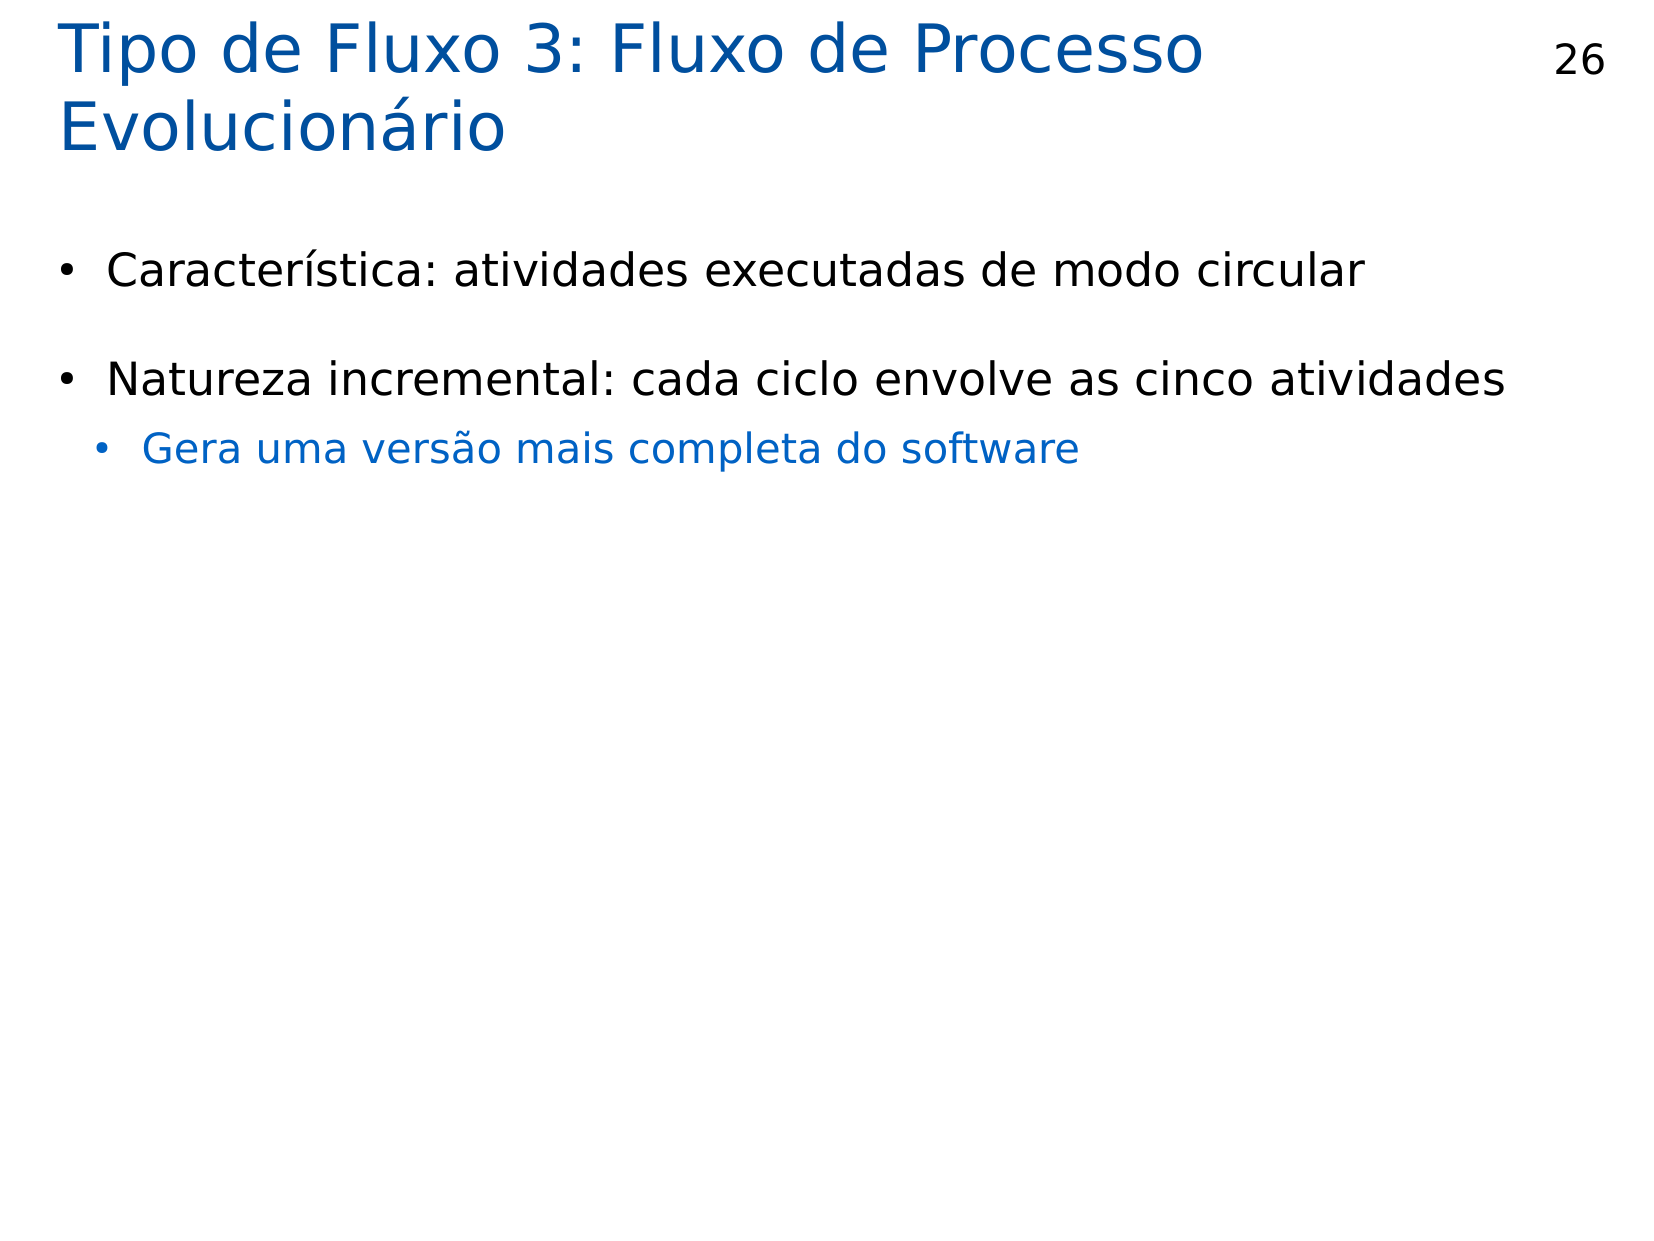

# Tipo de Fluxo 3: Fluxo de Processo Evolucionário
26
Característica: atividades executadas de modo circular
Natureza incremental: cada ciclo envolve as cinco atividades
Gera uma versão mais completa do software